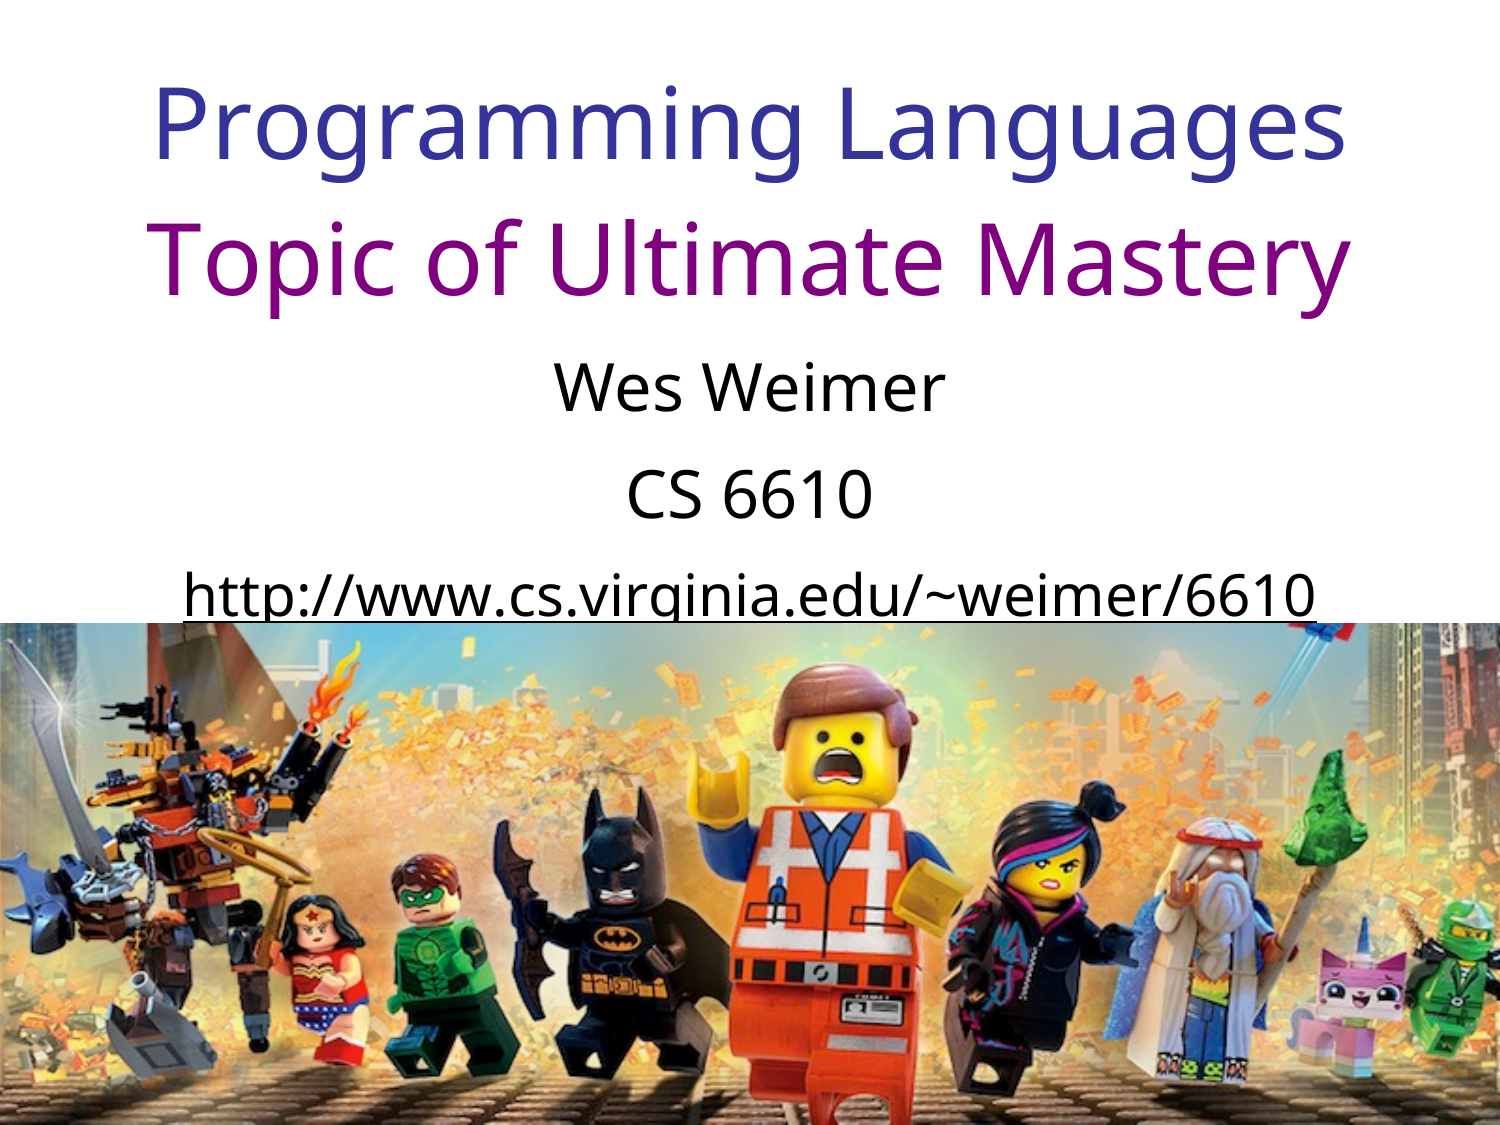

# Programming Languages Topic of Ultimate Mastery
Wes Weimer
CS 6610
http://www.cs.virginia.edu/~weimer/6610